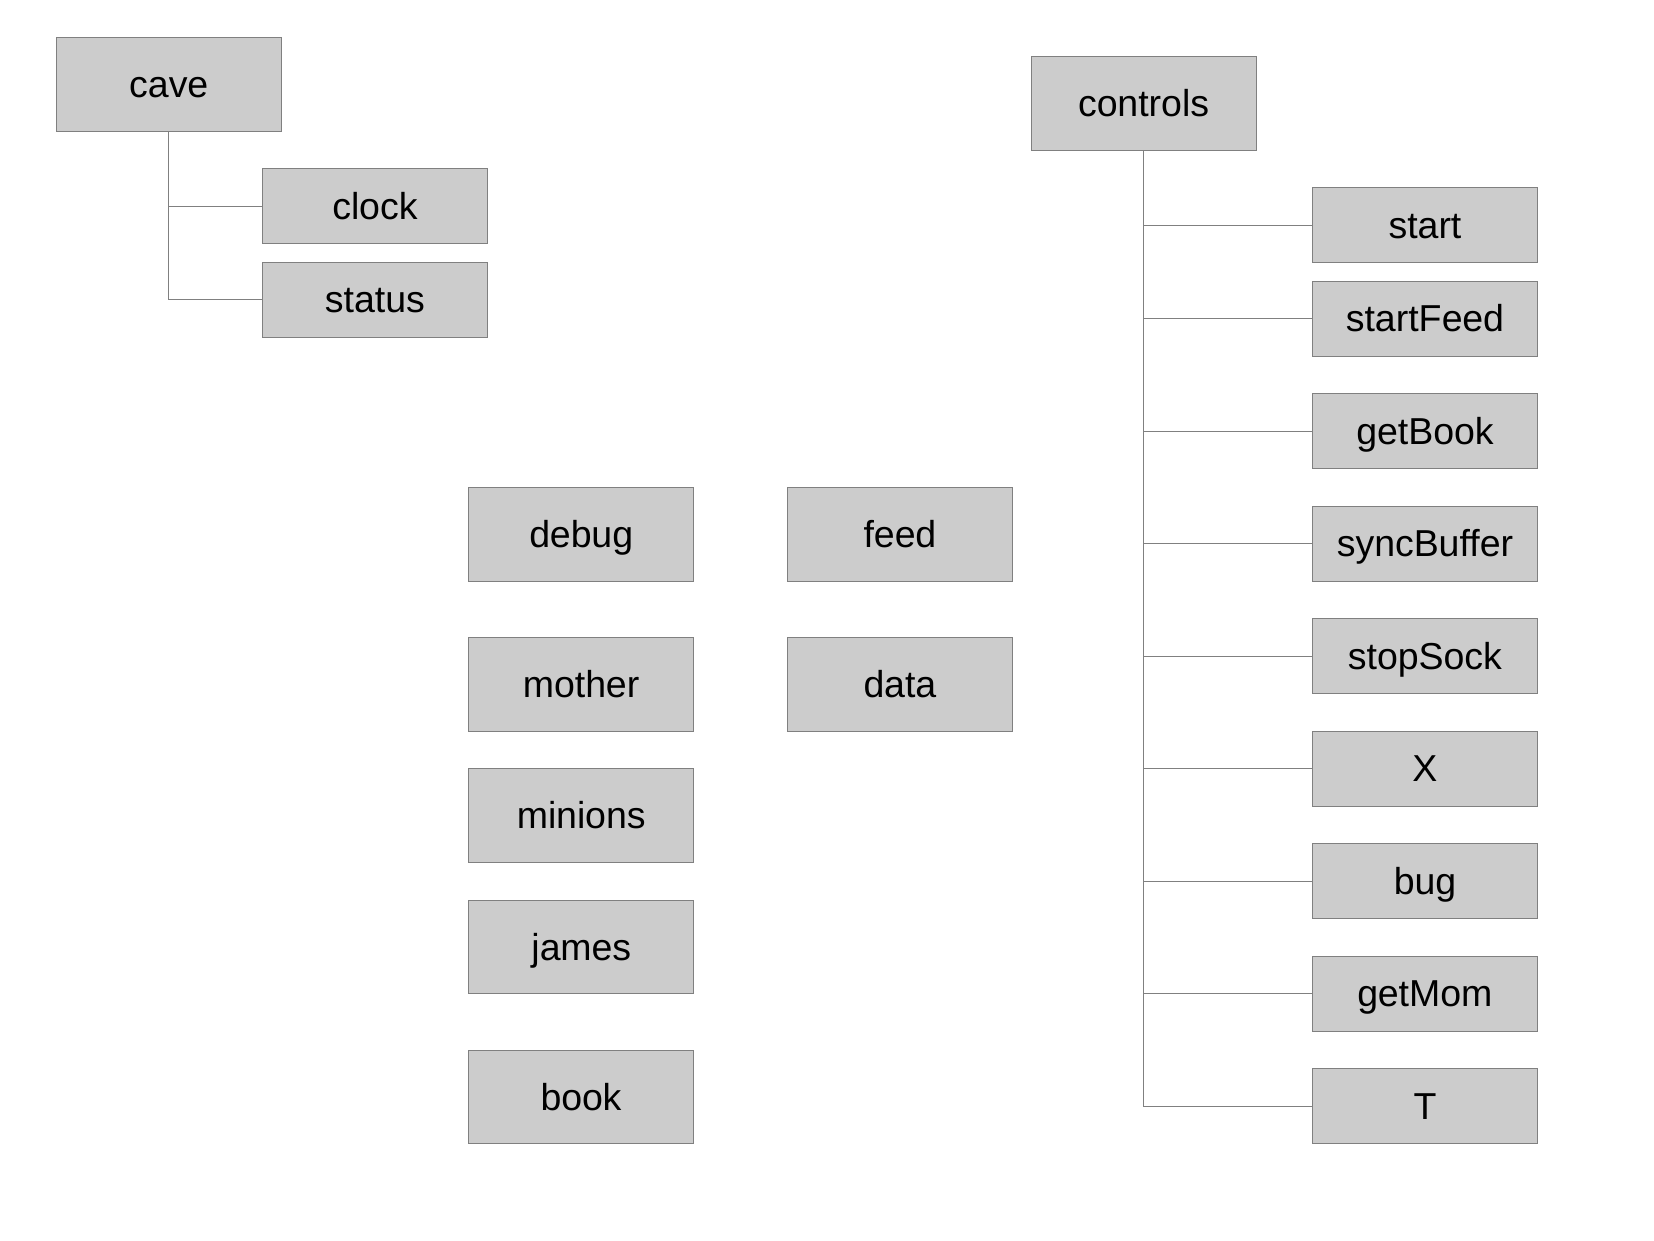

cave
controls
clock
start
status
startFeed
getBook
debug
feed
syncBuffer
stopSock
mother
data
X
minions
bug
james
getMom
book
T